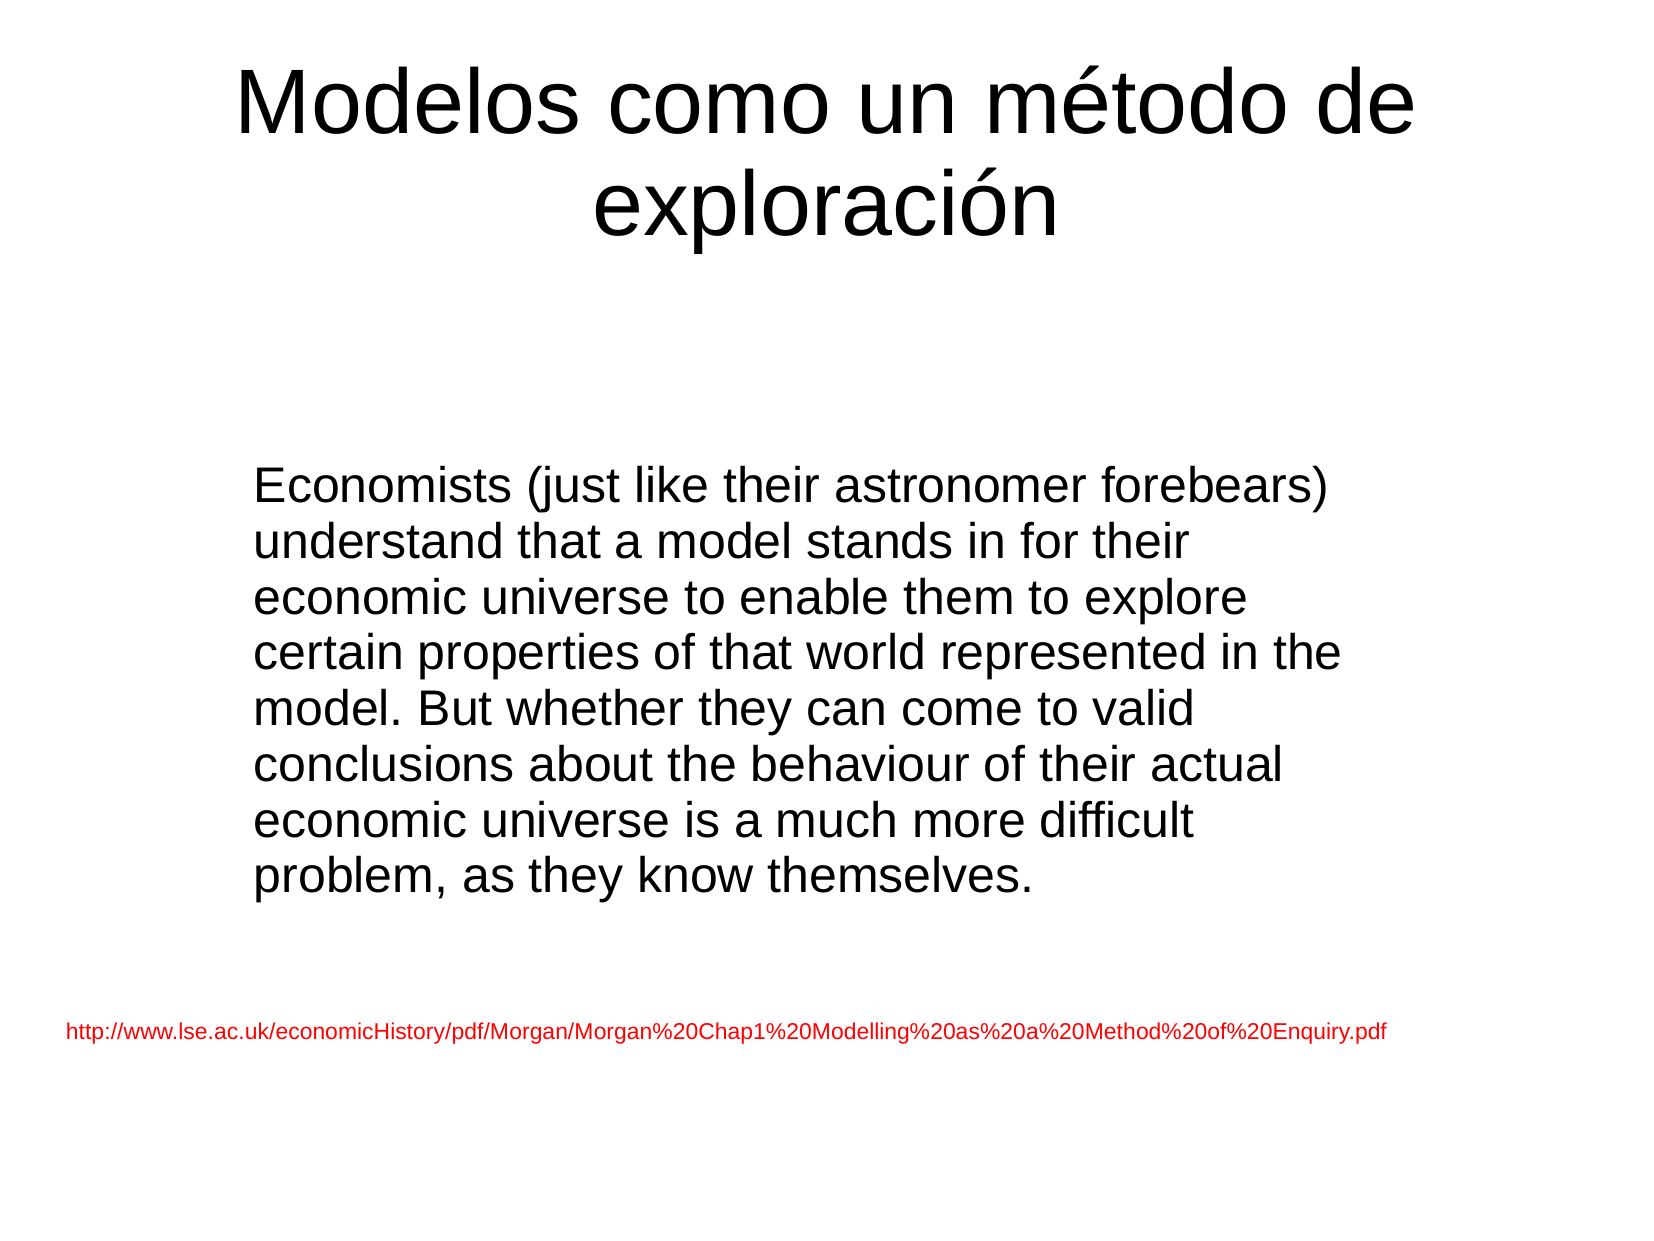

# Modelos como un método de exploración
Economists (just like their astronomer forebears) understand that a model stands in for their economic universe to enable them to explore certain properties of that world represented in the model. But whether they can come to valid conclusions about the behaviour of their actual economic universe is a much more difficult problem, as they know themselves.
http://www.lse.ac.uk/economicHistory/pdf/Morgan/Morgan%20Chap1%20Modelling%20as%20a%20Method%20of%20Enquiry.pdf